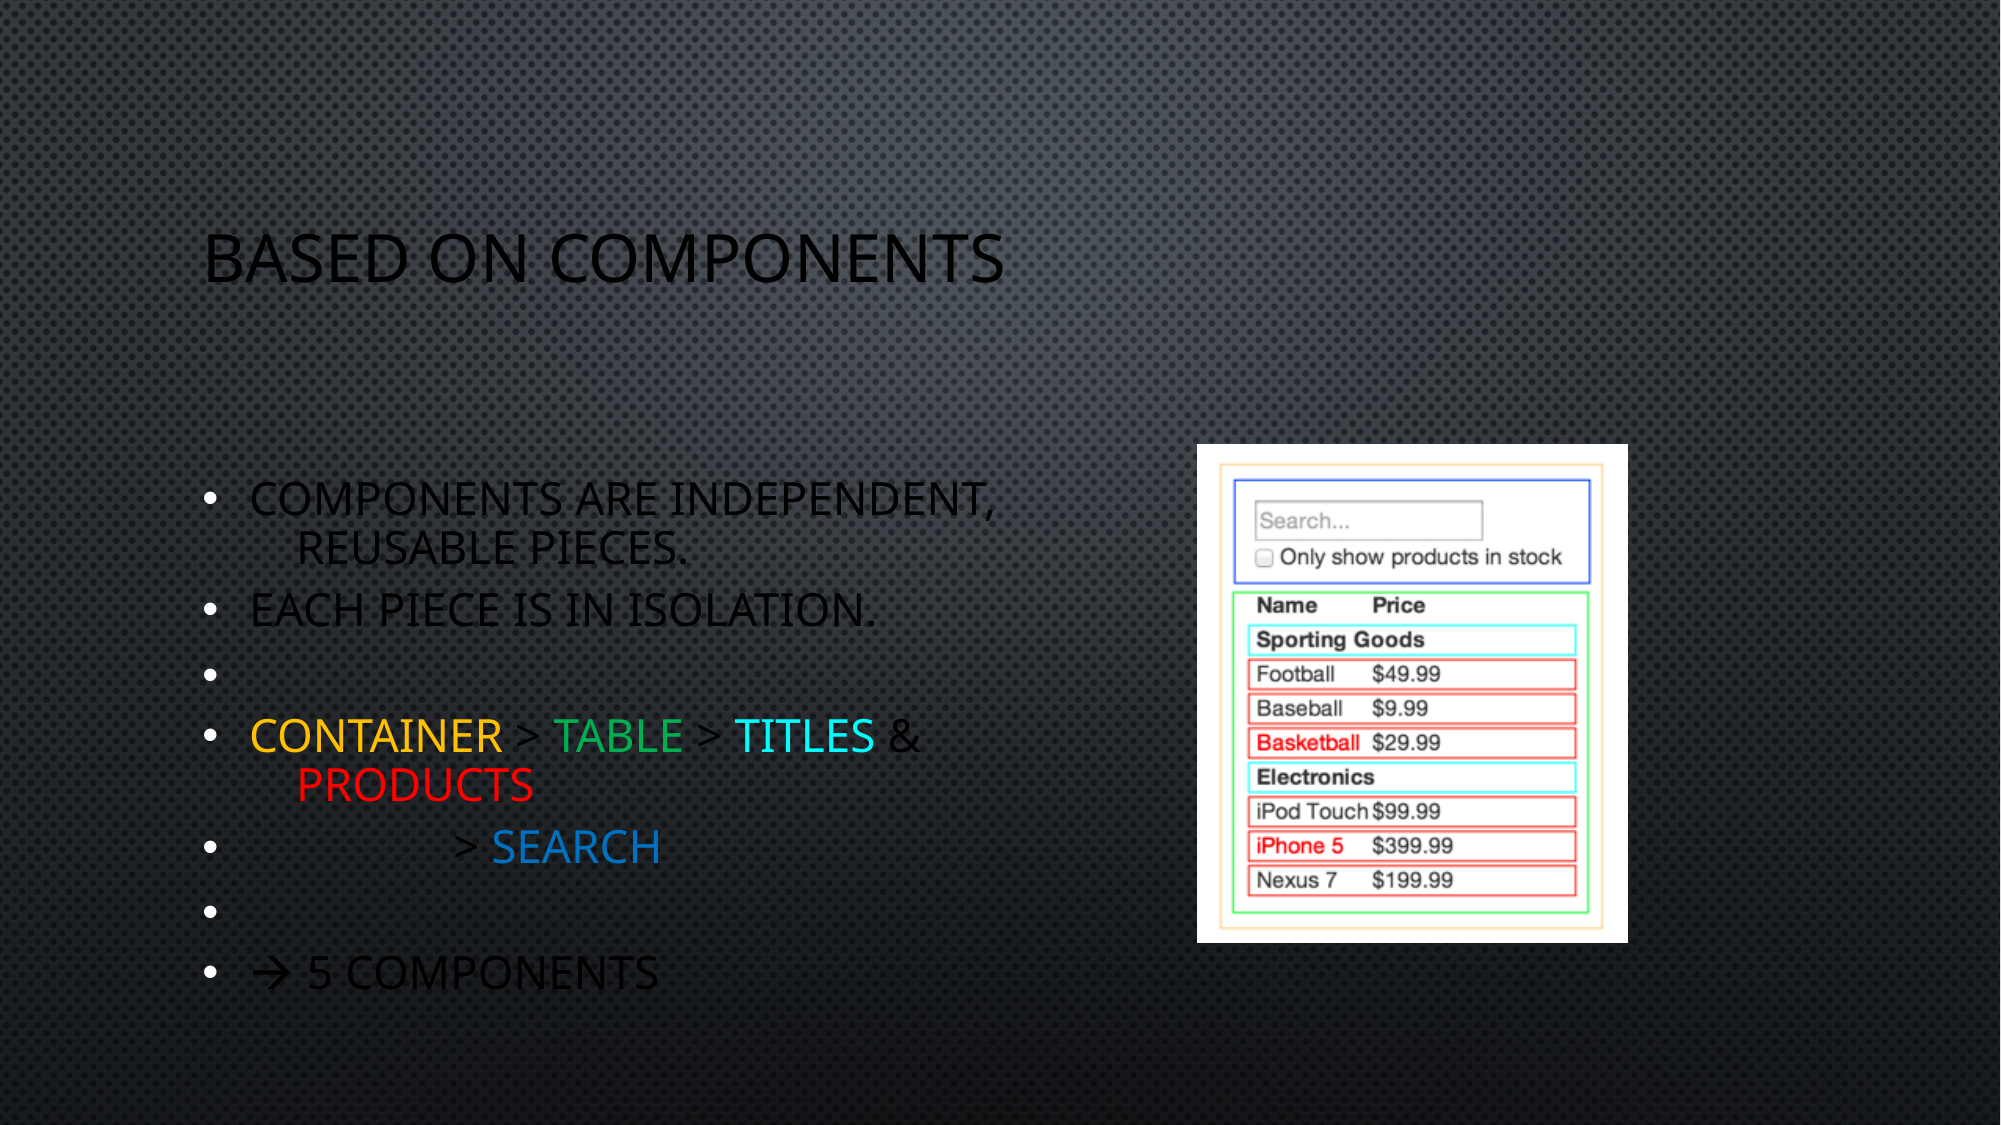

# Based on components
Components are independent, reusable pieces.
each piece is in isolation.
Container > Table > Titles & Products
 > Search
 5 components